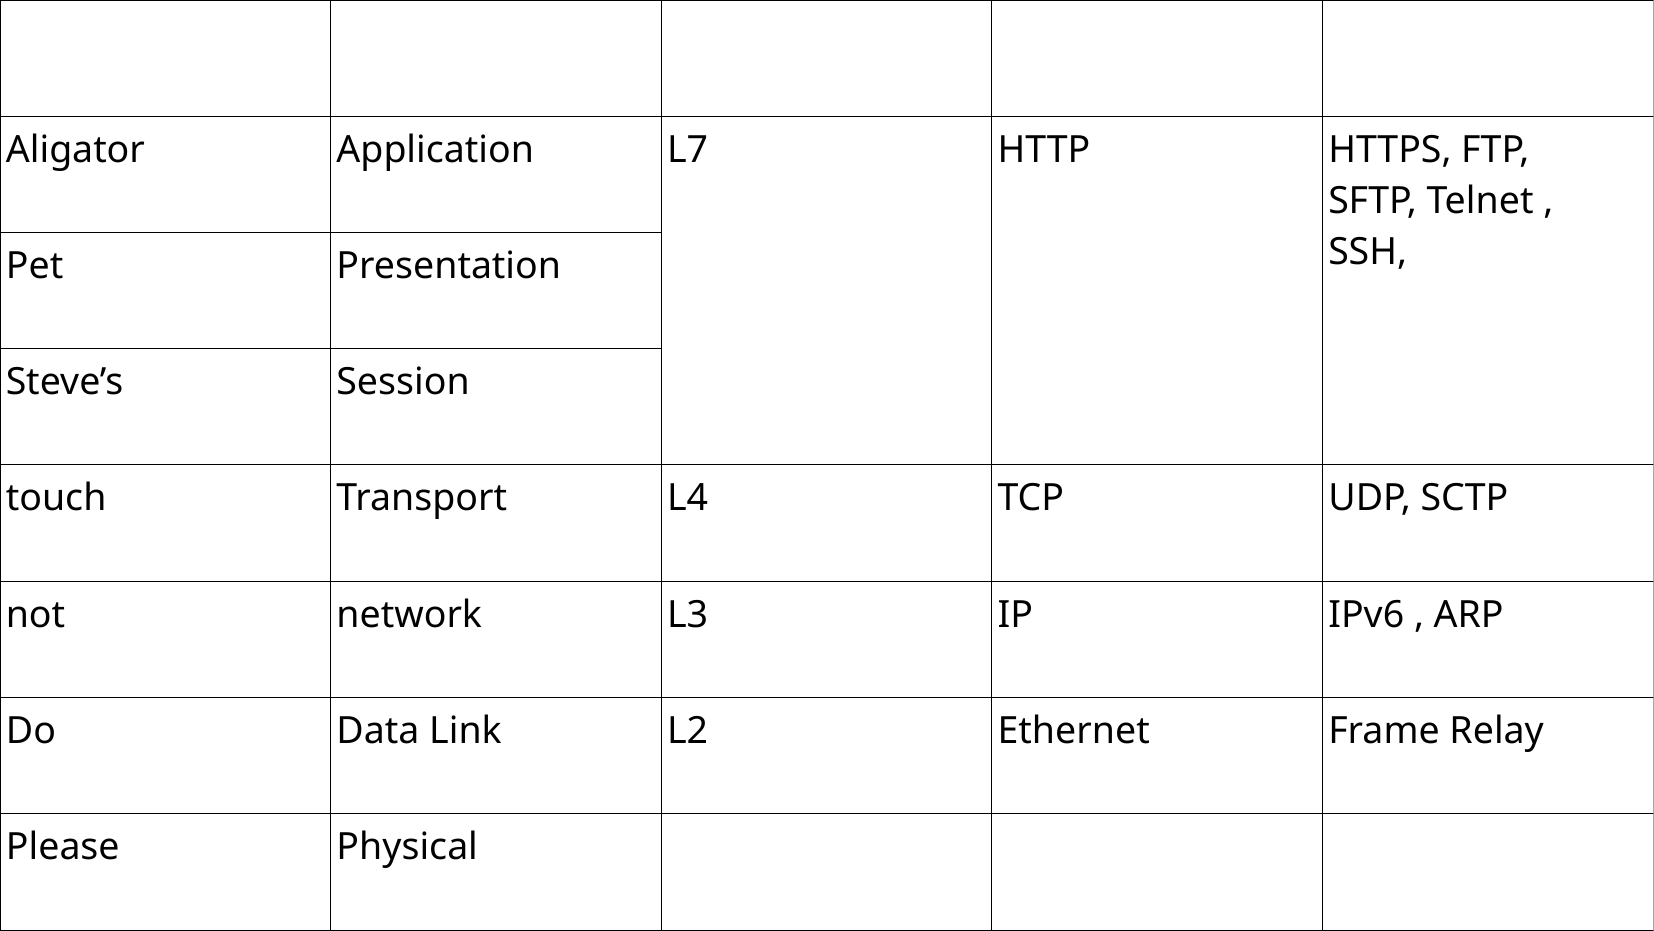

| | | | | |
| --- | --- | --- | --- | --- |
| Aligator | Application | L7 | HTTP | HTTPS, FTP, SFTP, Telnet , SSH, |
| Pet | Presentation | | | |
| Steve’s | Session | | | |
| touch | Transport | L4 | TCP | UDP, SCTP |
| not | network | L3 | IP | IPv6 , ARP |
| Do | Data Link | L2 | Ethernet | Frame Relay |
| Please | Physical | | | |